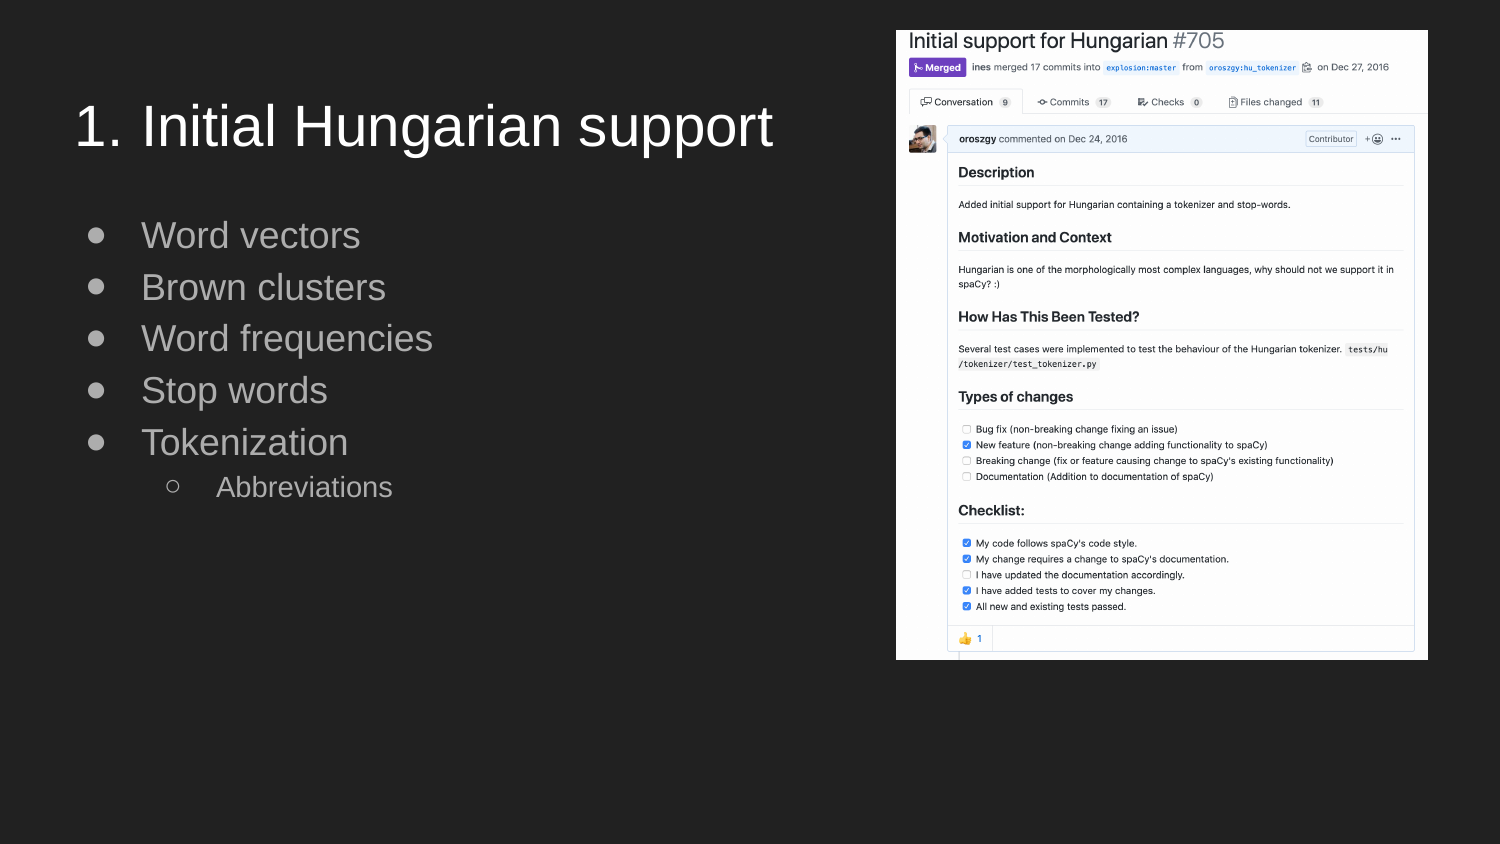

# Initial Hungarian support
Word vectors
Brown clusters
Word frequencies
Stop words
Tokenization
Abbreviations